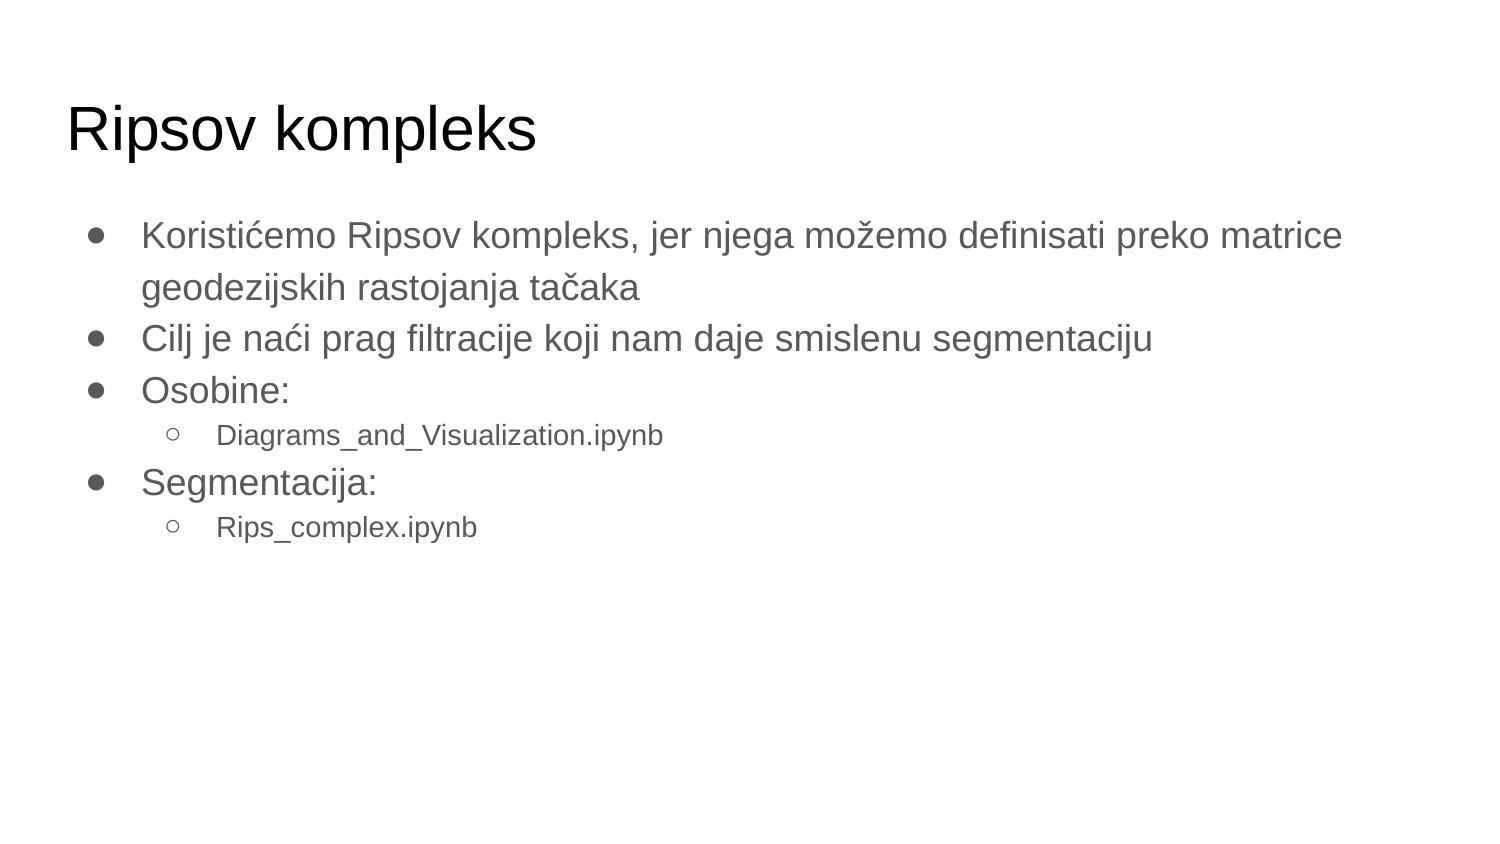

# Ripsov kompleks
Koristićemo Ripsov kompleks, jer njega možemo definisati preko matrice geodezijskih rastojanja tačaka
Cilj je naći prag filtracije koji nam daje smislenu segmentaciju
Osobine:
Diagrams_and_Visualization.ipynb
Segmentacija:
Rips_complex.ipynb